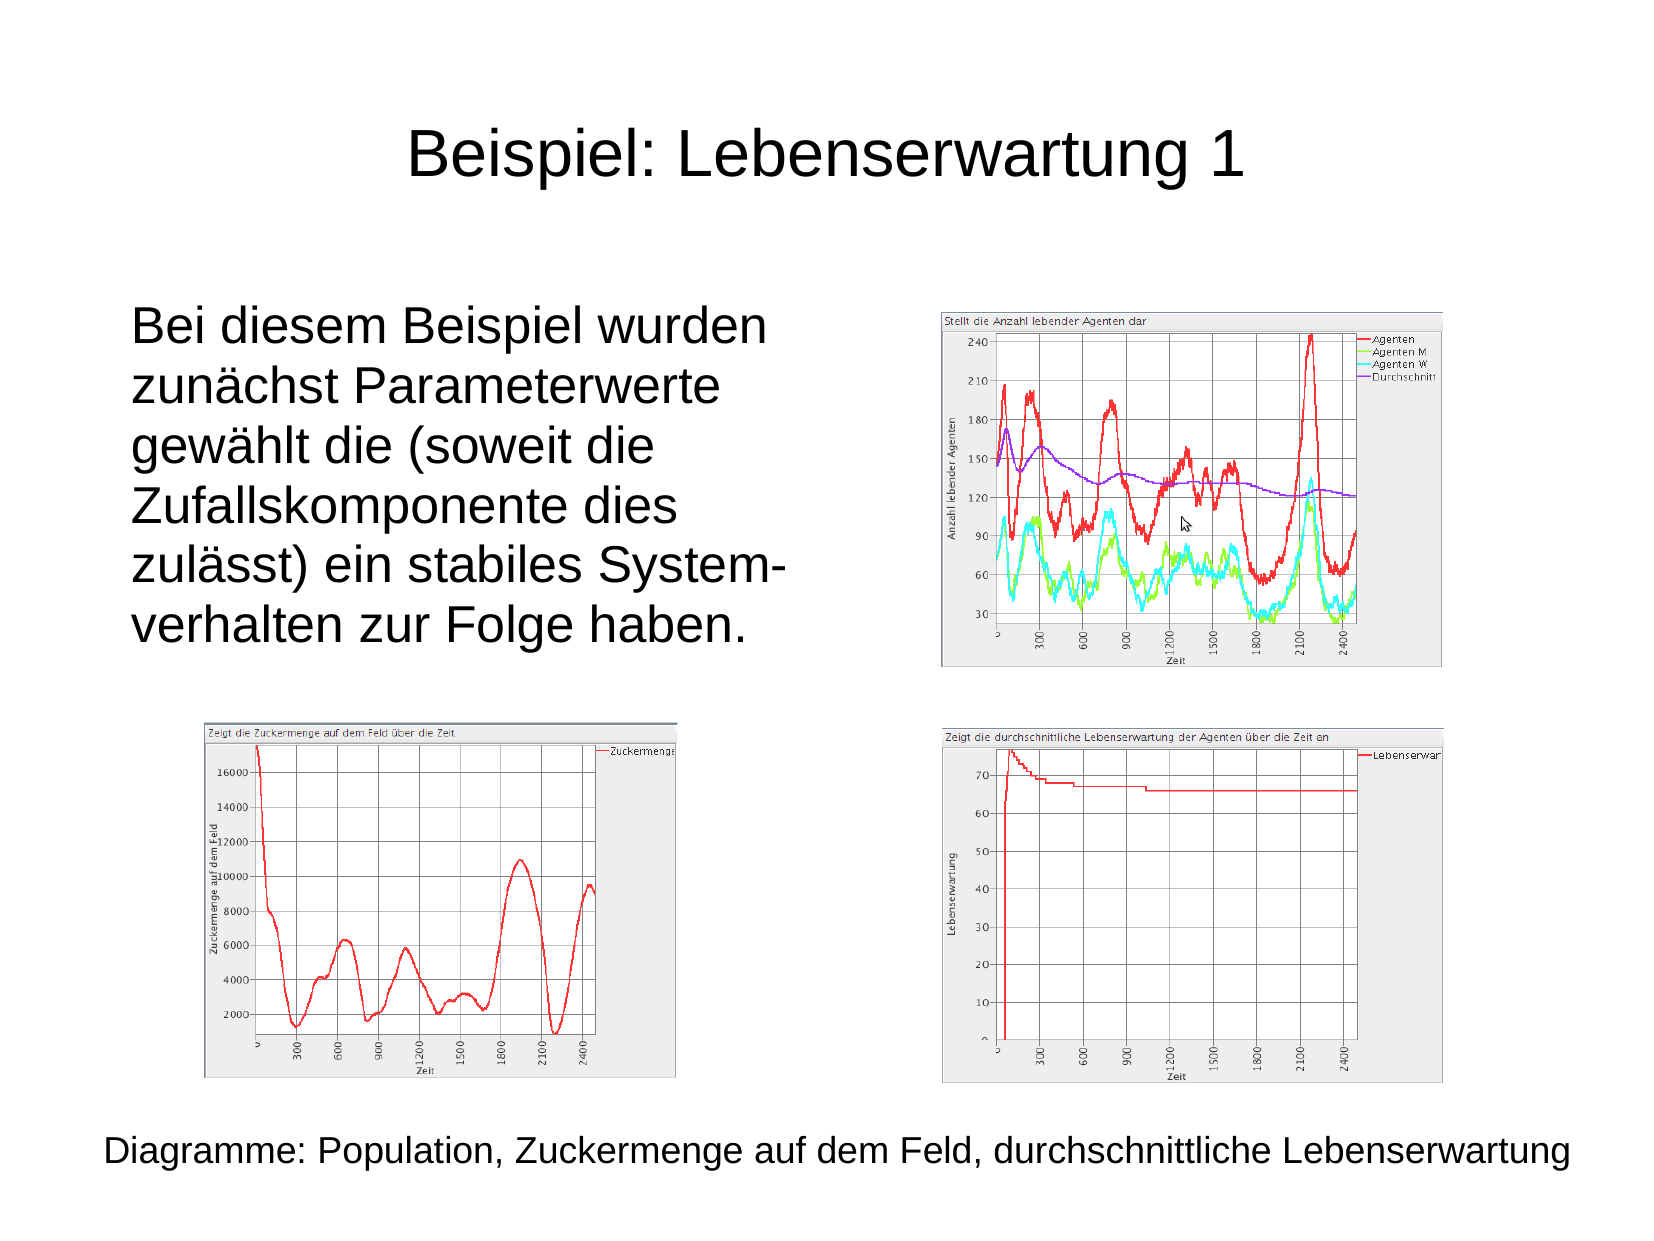

# Beispiel: Lebenserwartung 1
Diagramme: Population, Zuckermenge auf dem Feld, durchschnittliche Lebenserwartung